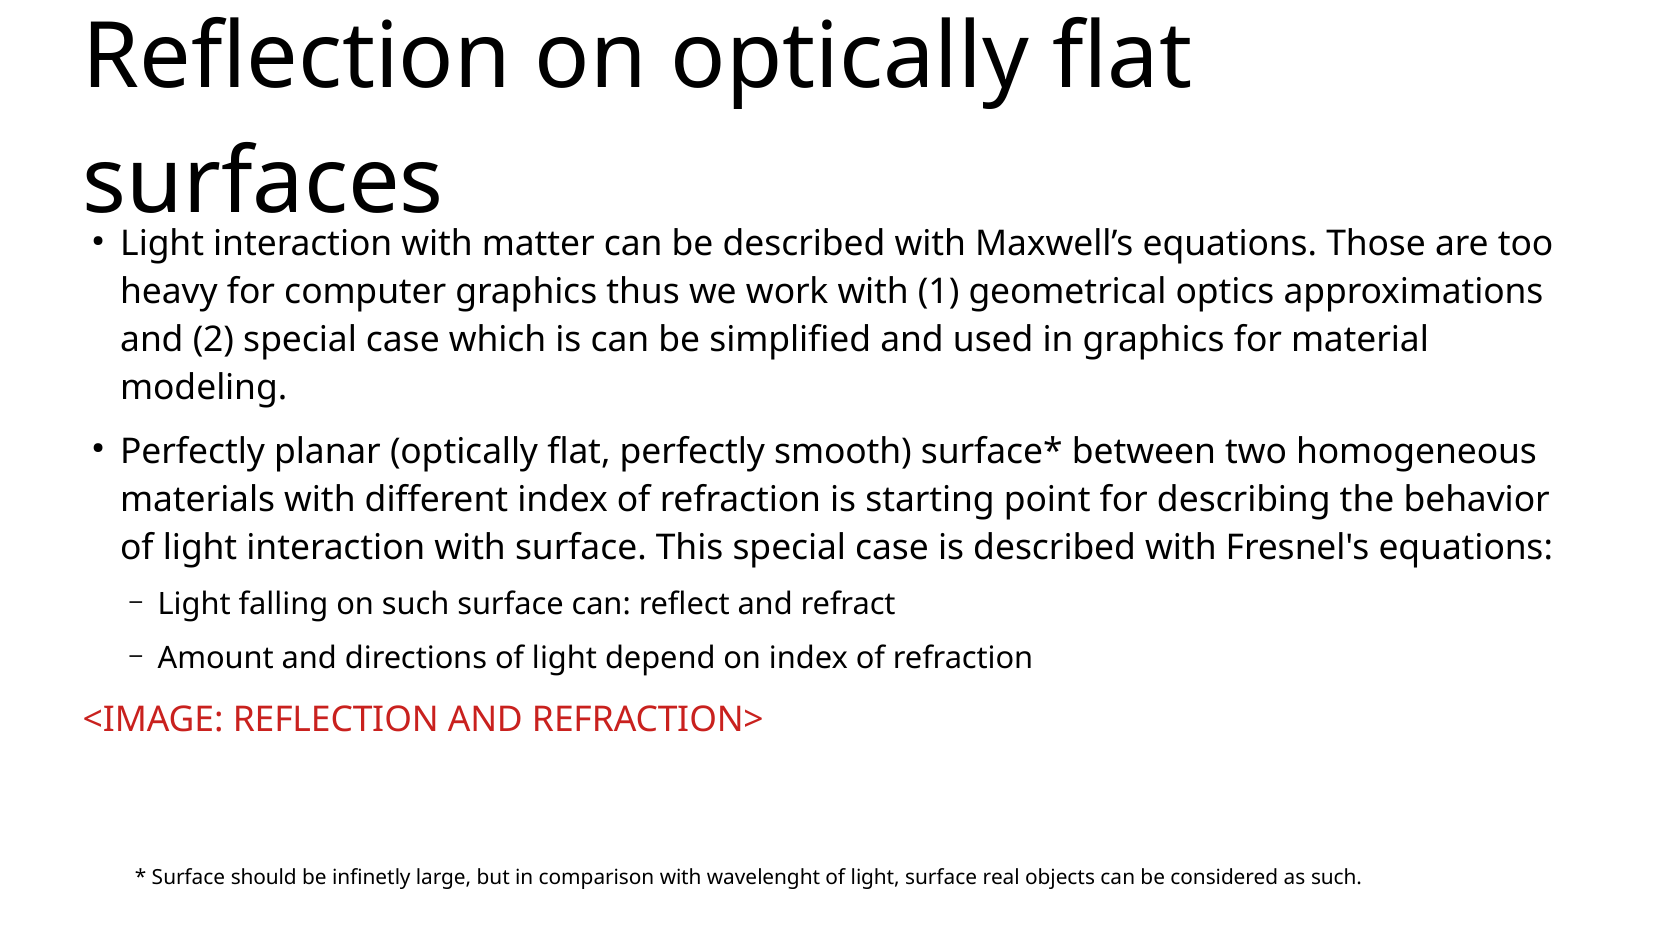

# Reflection on optically flat surfaces
Light interaction with matter can be described with Maxwell’s equations. Those are too heavy for computer graphics thus we work with (1) geometrical optics approximations and (2) special case which is can be simplified and used in graphics for material modeling.
Perfectly planar (optically flat, perfectly smooth) surface* between two homogeneous materials with different index of refraction is starting point for describing the behavior of light interaction with surface. This special case is described with Fresnel's equations:
Light falling on such surface can: reflect and refract
Amount and directions of light depend on index of refraction
<IMAGE: REFLECTION AND REFRACTION>
* Surface should be infinetly large, but in comparison with wavelenght of light, surface real objects can be considered as such.